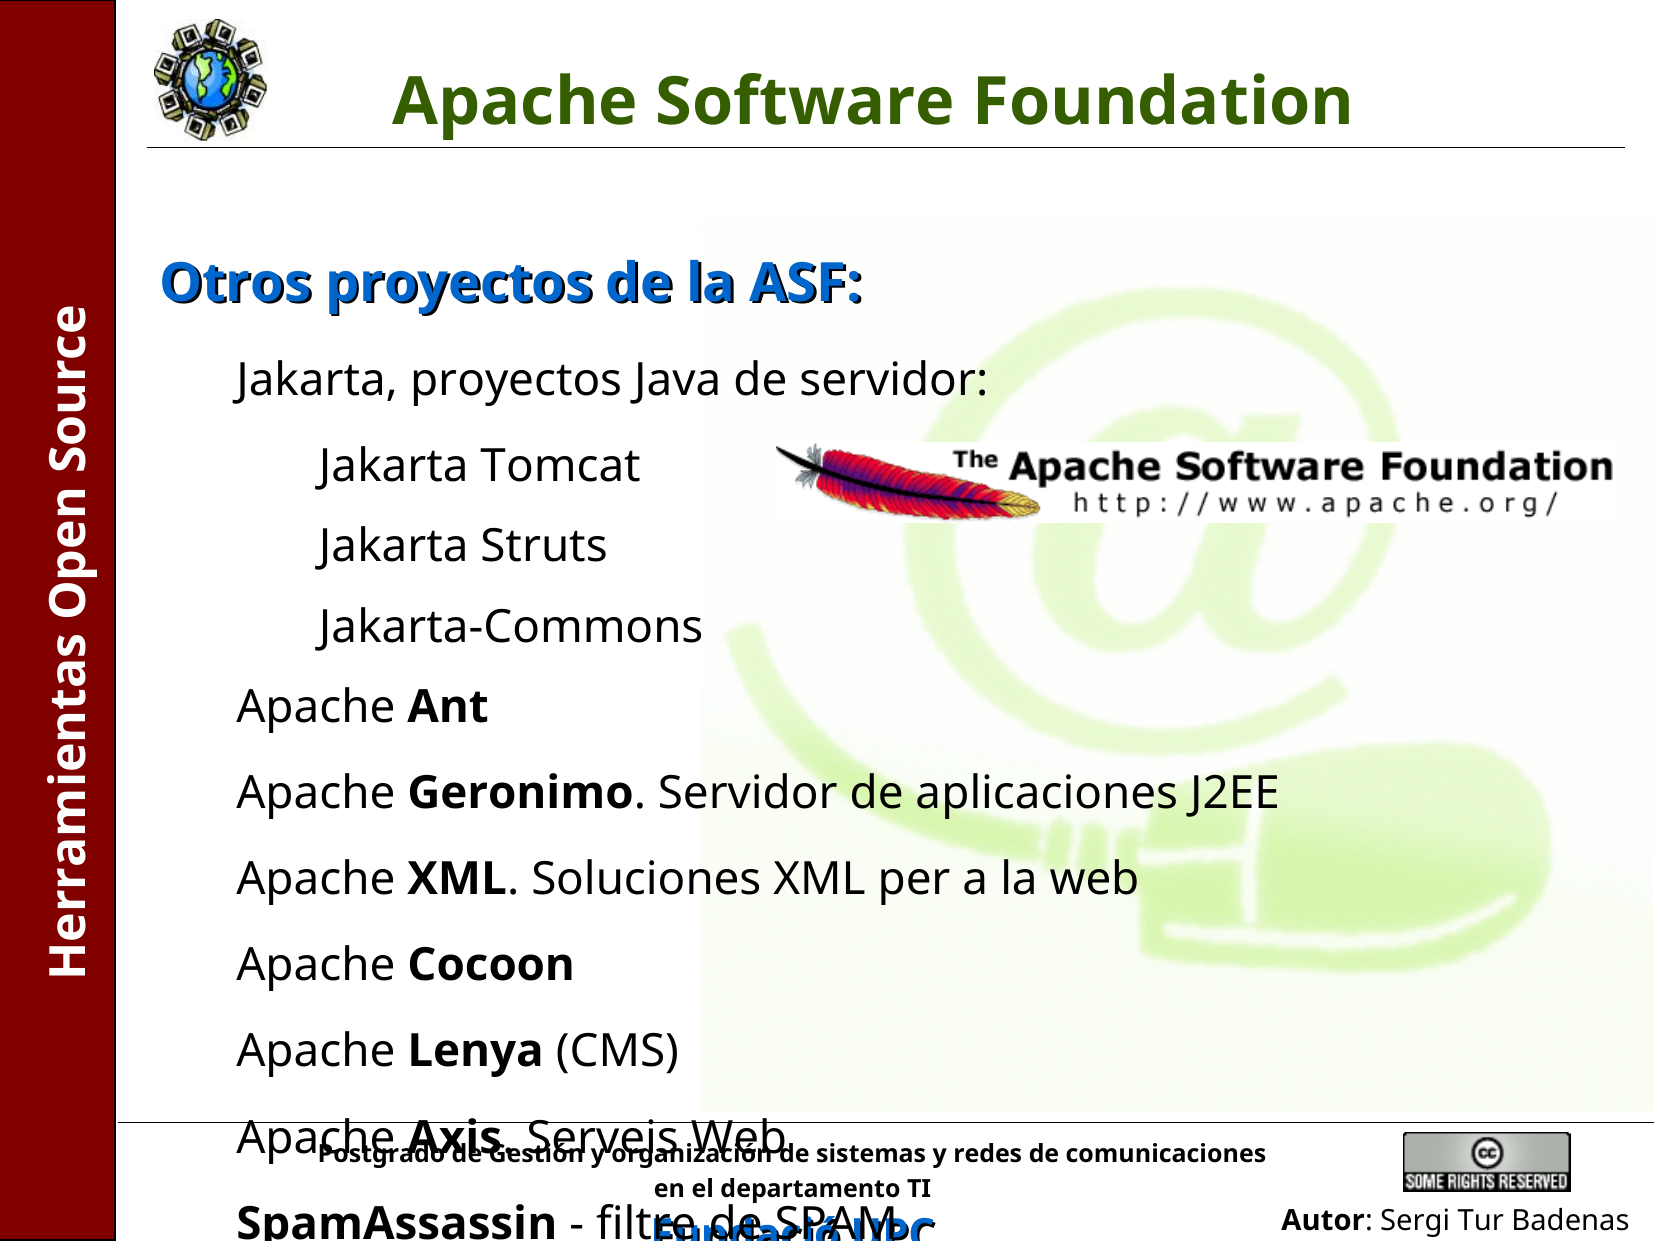

# Apache Software Foundation
Otros proyectos de la ASF:
Jakarta, proyectos Java de servidor:
Jakarta Tomcat
Jakarta Struts
Jakarta-Commons
Apache Ant
Apache Geronimo. Servidor de aplicaciones J2EE
Apache XML. Soluciones XML per a la web
Apache Cocoon
Apache Lenya (CMS)
Apache Axis. Serveis Web
SpamAssassin - filtre de SPAM